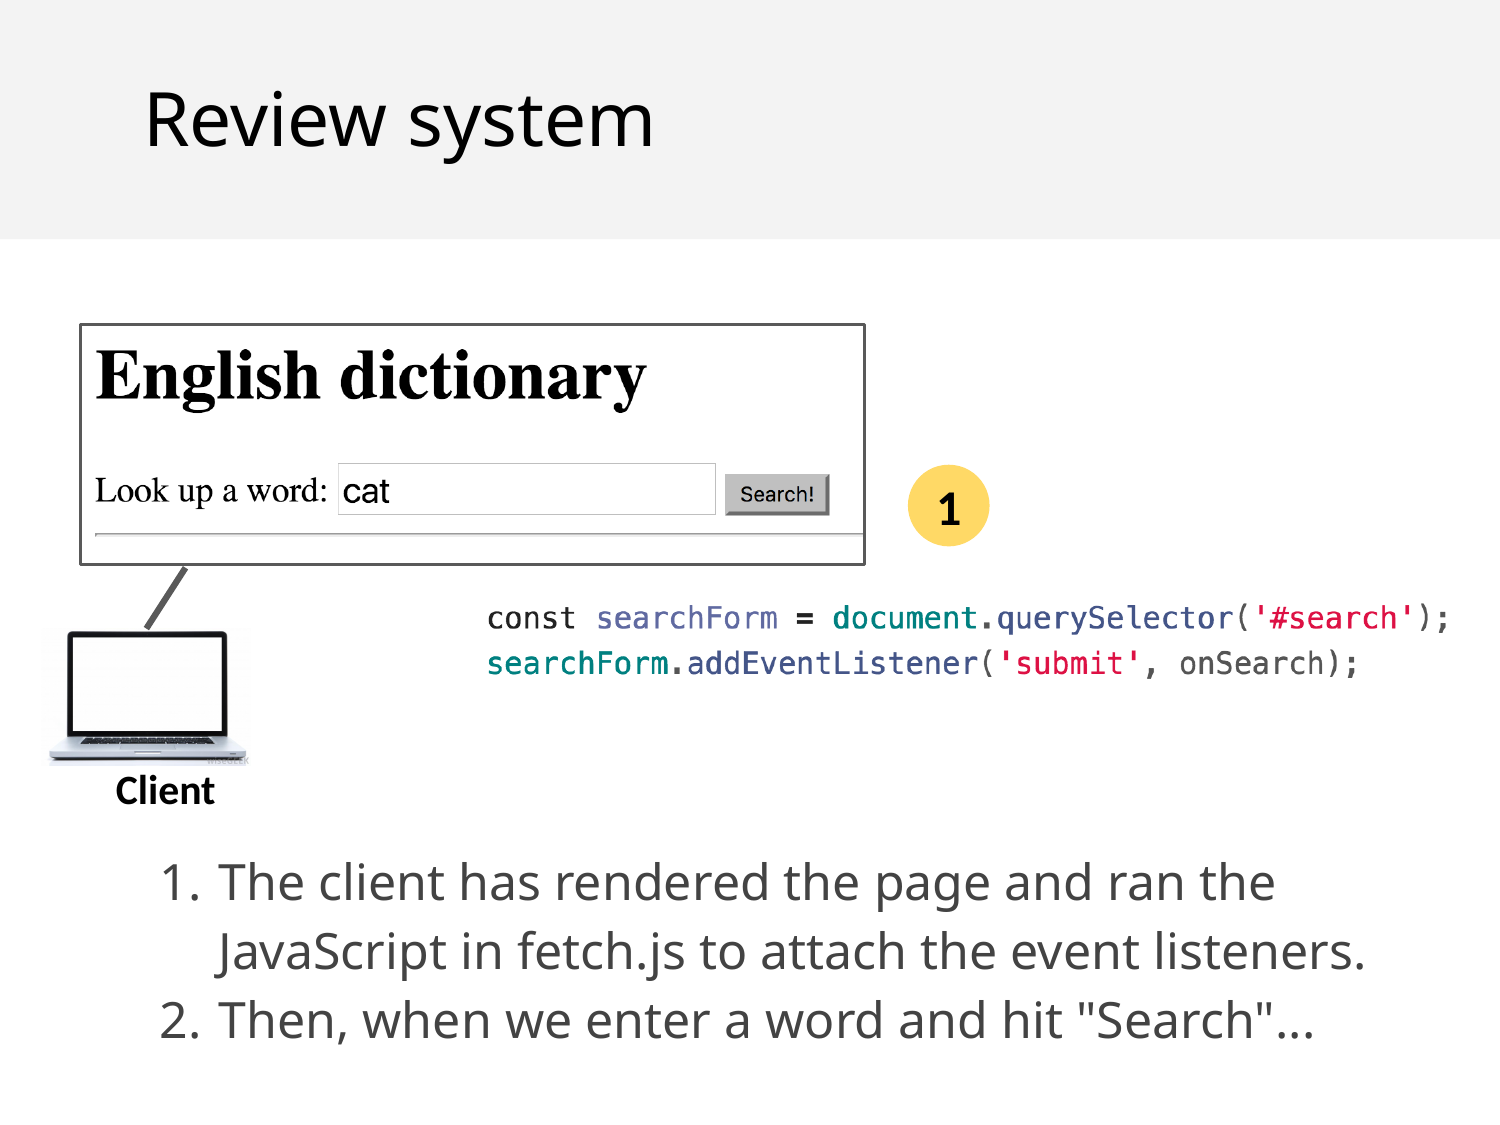

# Review system
1
Client
The client has rendered the page and ran the JavaScript in fetch.js to attach the event listeners.
Then, when we enter a word and hit "Search"...